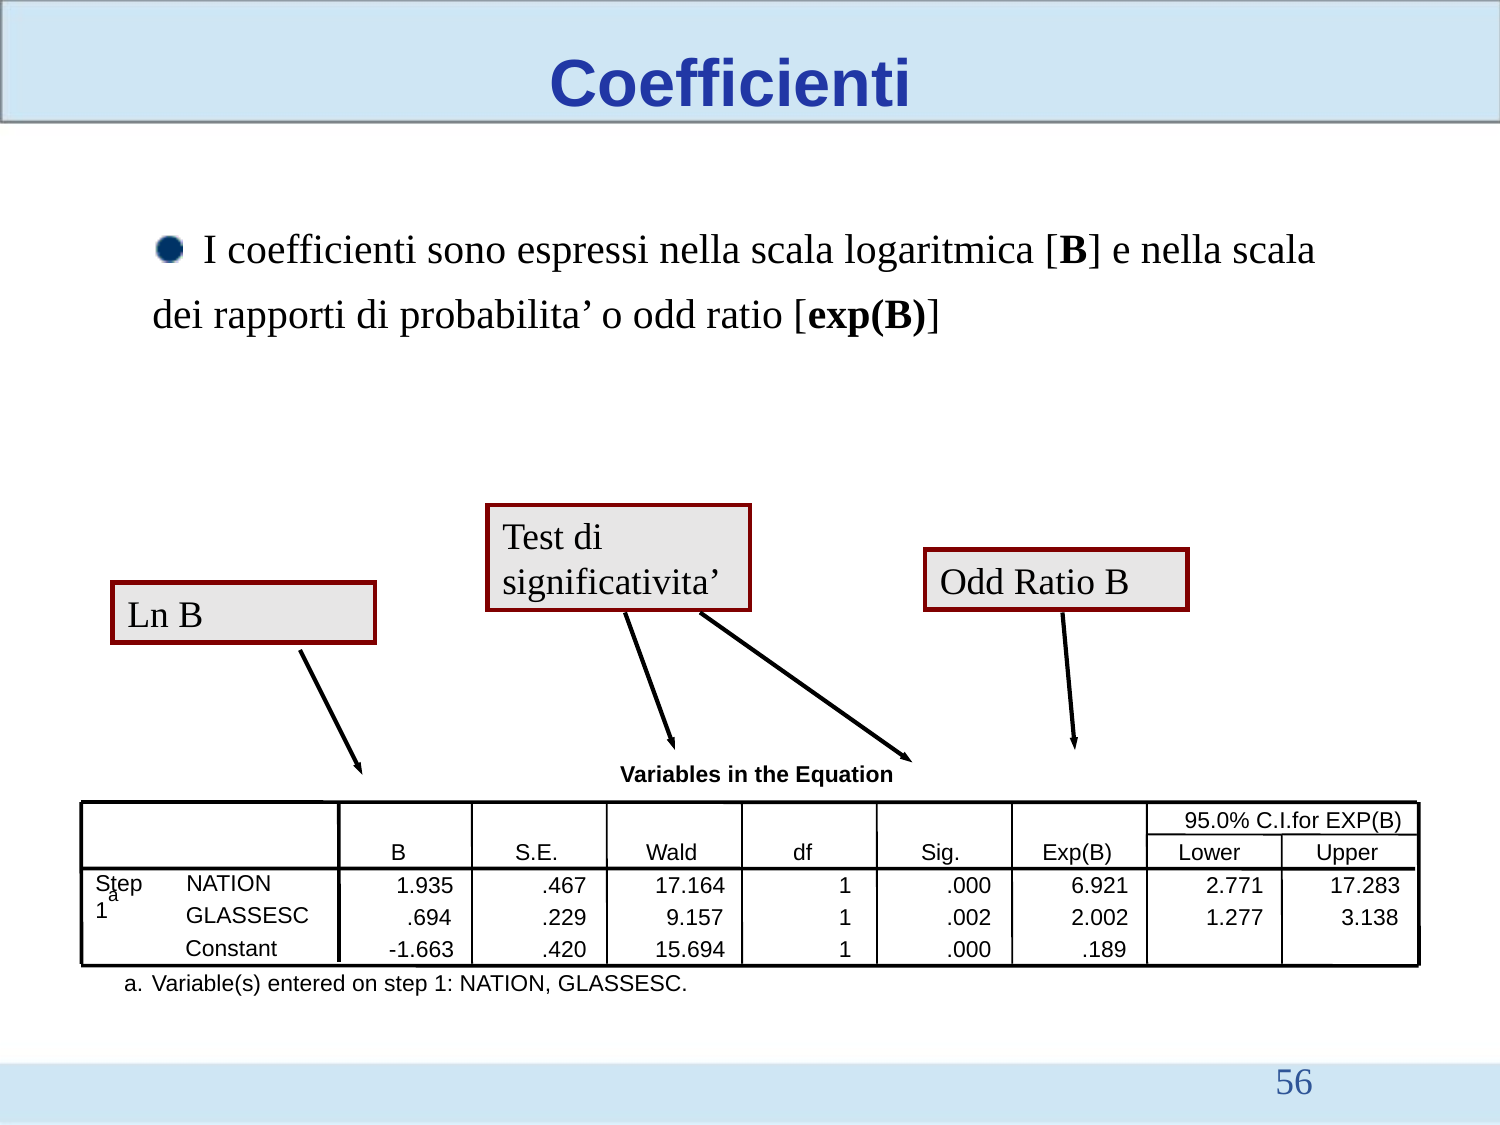

# Coefficienti
 I coefficienti sono espressi nella scala logaritmica [B] e nella scala dei rapporti di probabilita’ o odd ratio [exp(B)]
Test di significativita’
Odd Ratio B
Ln B
Variables in the Equation
95.0% C.I.for EXP(B)
B
S.E.
Wald
df
Sig.
Exp(B)
Lower
Upper
Step
NATION
1.935
.467
17.164
1
.000
6.921
2.771
17.283
a
1
GLASSESC
.694
.229
9.157
1
.002
2.002
1.277
3.138
Constant
-1.663
.420
15.694
1
.000
.189
a.
Variable(s) entered on step 1: NATION, GLASSESC.